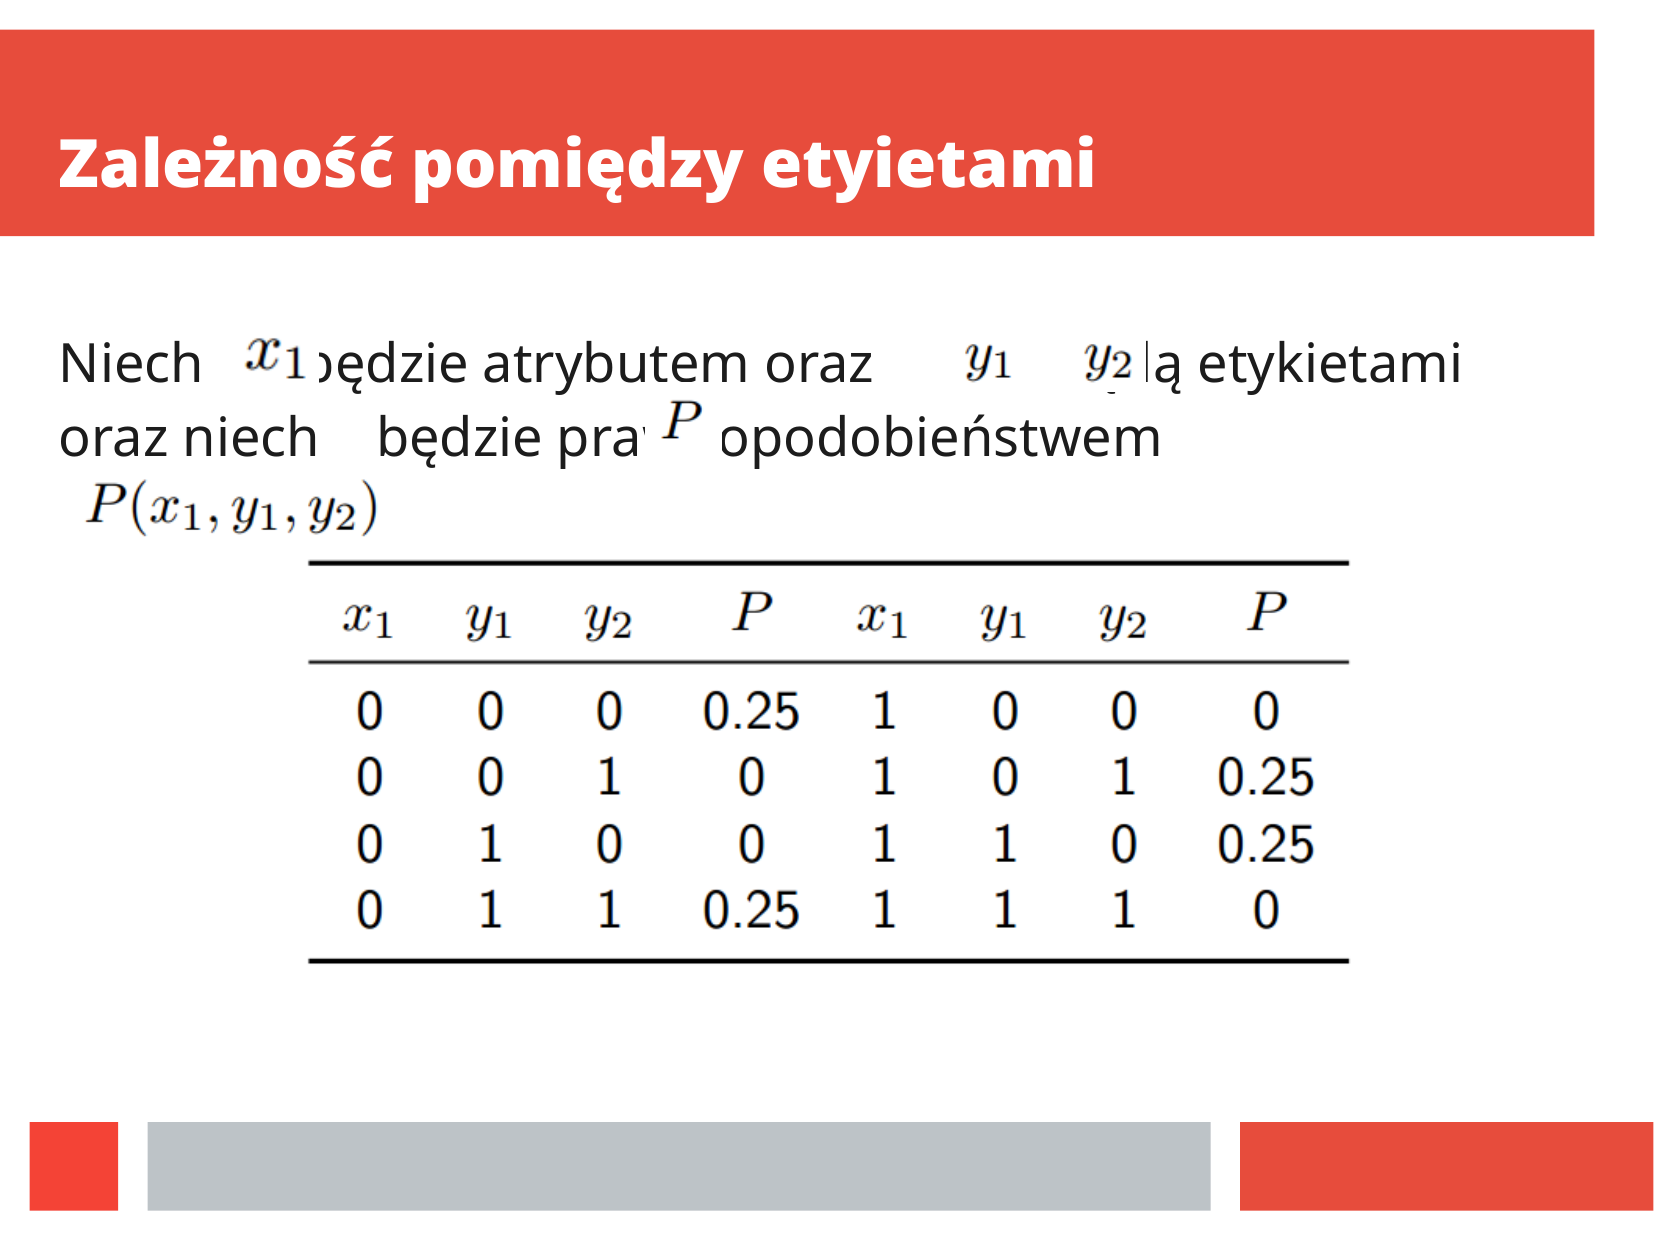

# Zależność pomiędzy etyietami
Niech będzie atrybutem oraz będą etykietami oraz niech będzie prawdopodobieństwem